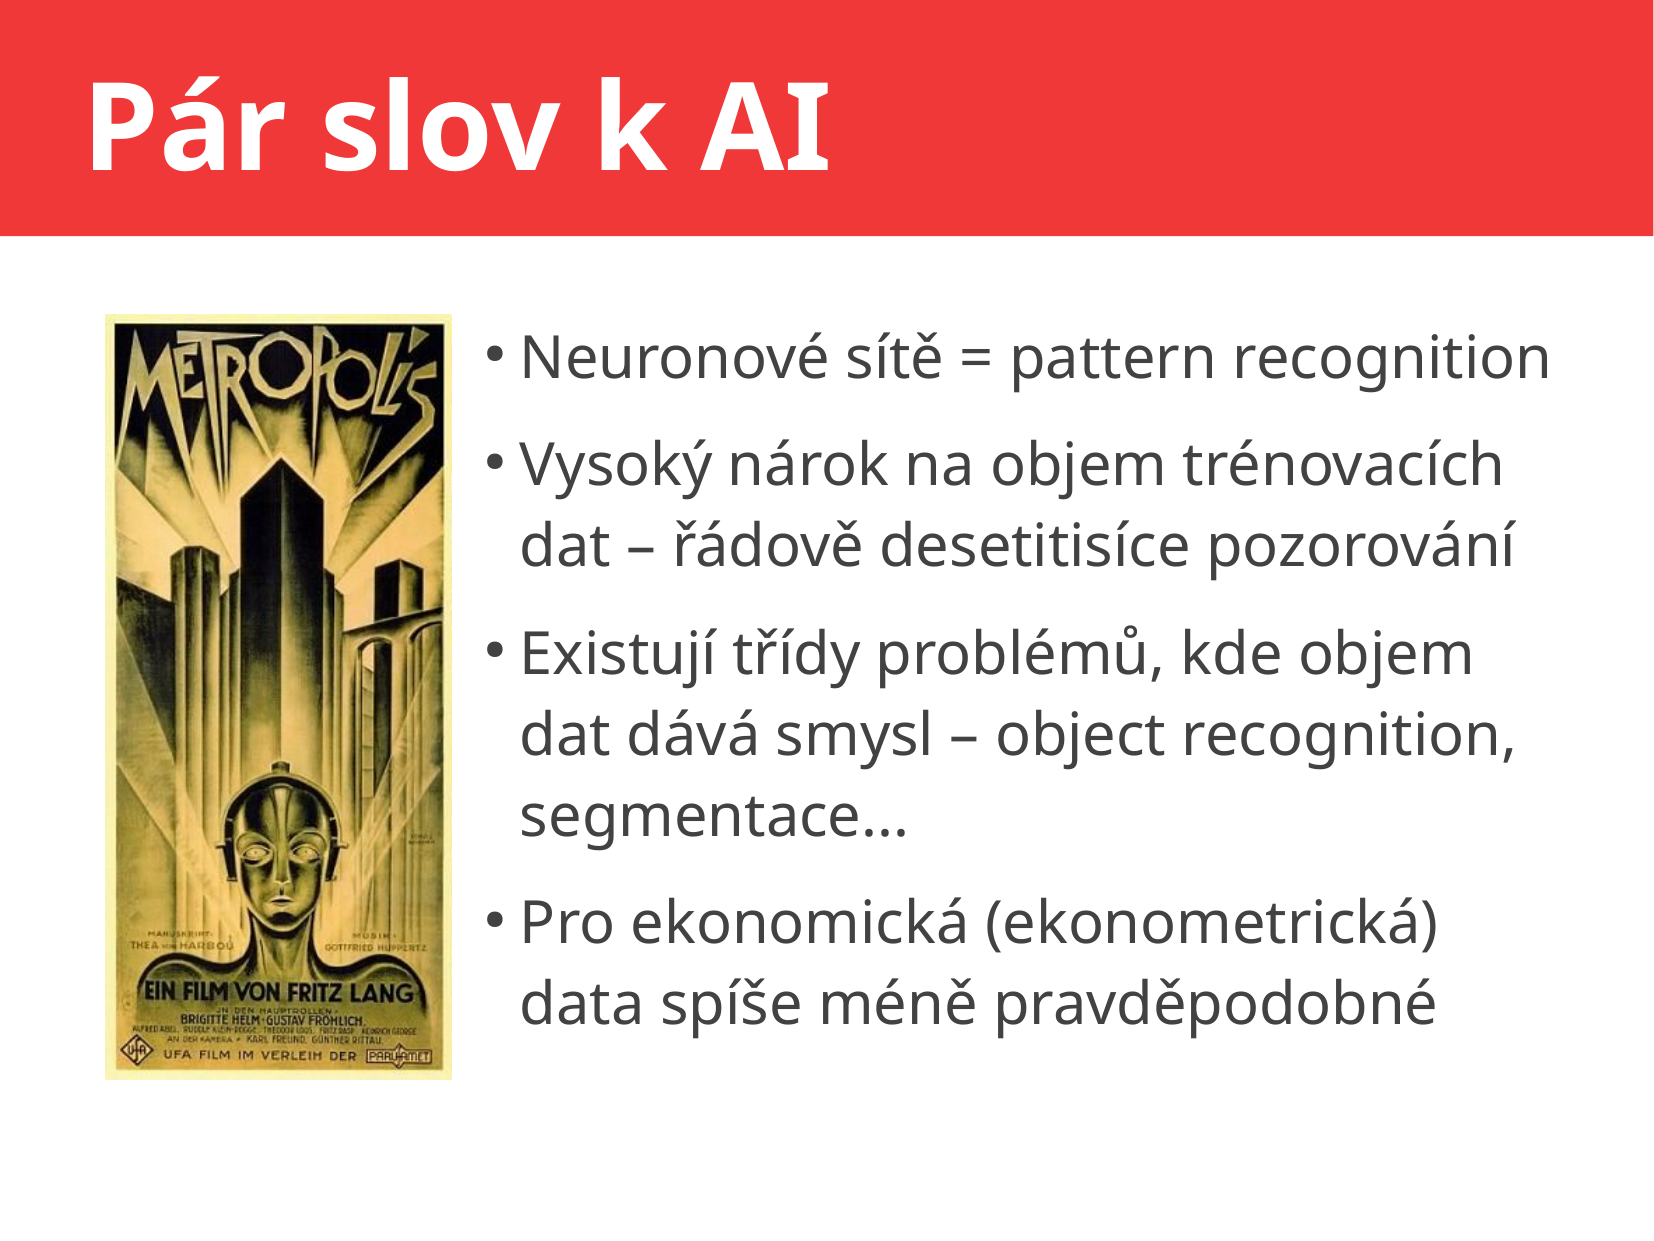

# Pár slov k AI
Neuronové sítě = pattern recognition
Vysoký nárok na objem trénovacích dat – řádově desetitisíce pozorování
Existují třídy problémů, kde objem dat dává smysl – object recognition, segmentace...
Pro ekonomická (ekonometrická) data spíše méně pravděpodobné